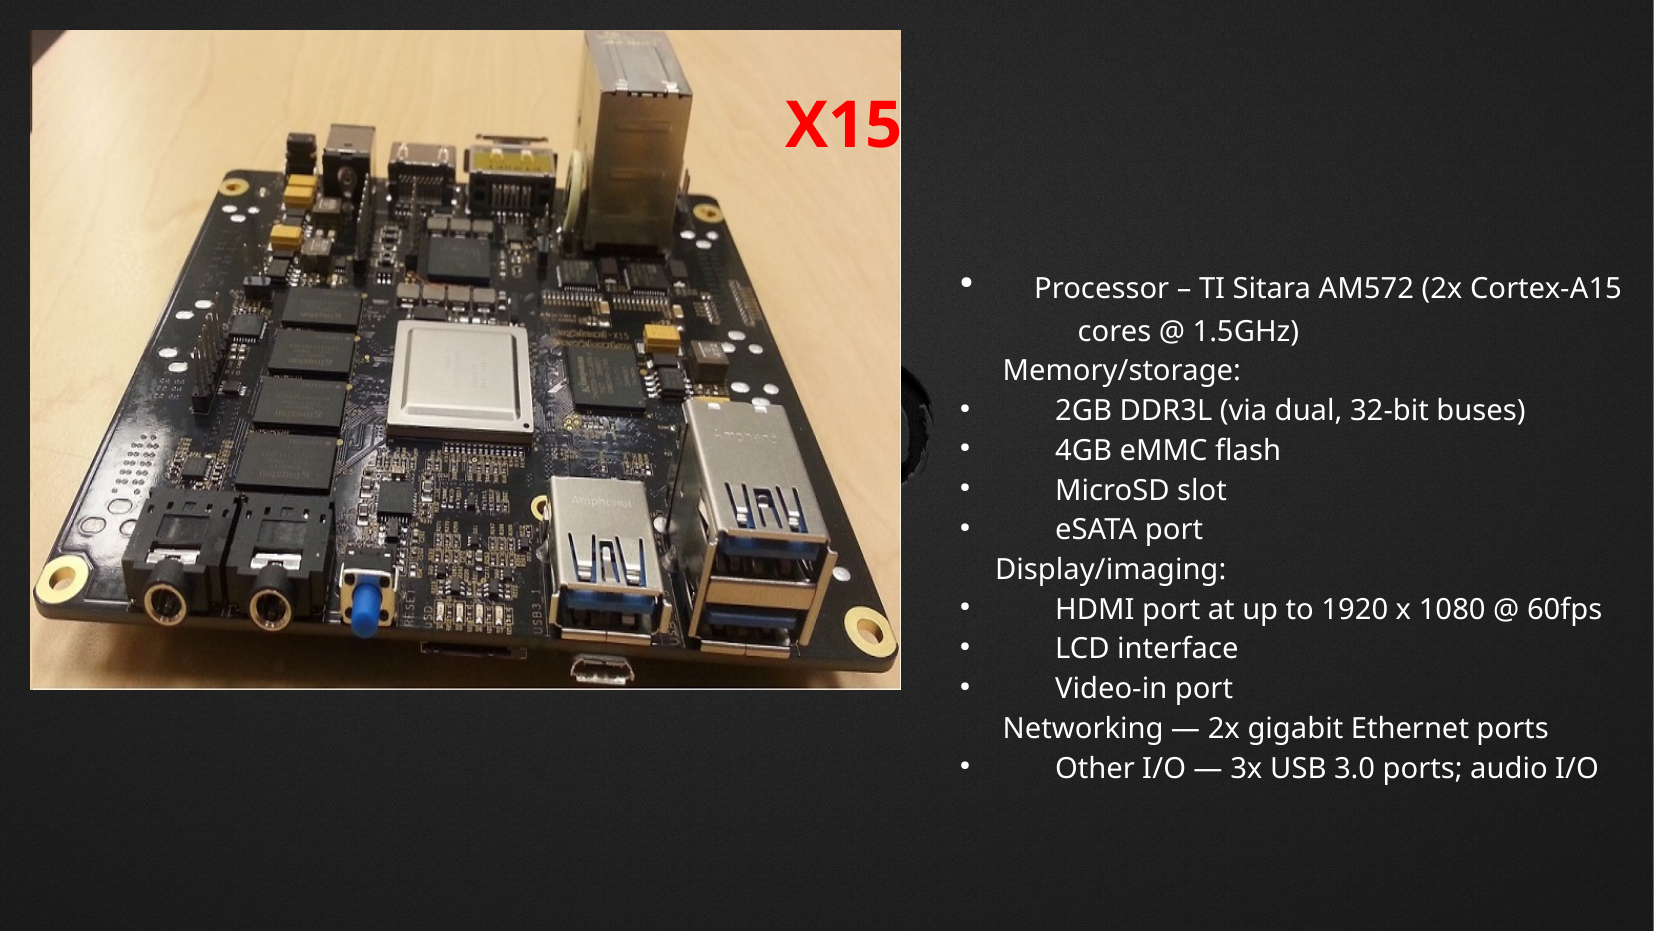

# X15
 Processor – TI Sitara AM572 (2x Cortex-A15 cores @ 1.5GHz)
 Memory/storage:
 2GB DDR3L (via dual, 32-bit buses)
 4GB eMMC flash
 MicroSD slot
 eSATA port
Display/imaging:
 HDMI port at up to 1920 x 1080 @ 60fps
 LCD interface
 Video-in port
 Networking — 2x gigabit Ethernet ports
 Other I/O — 3x USB 3.0 ports; audio I/O